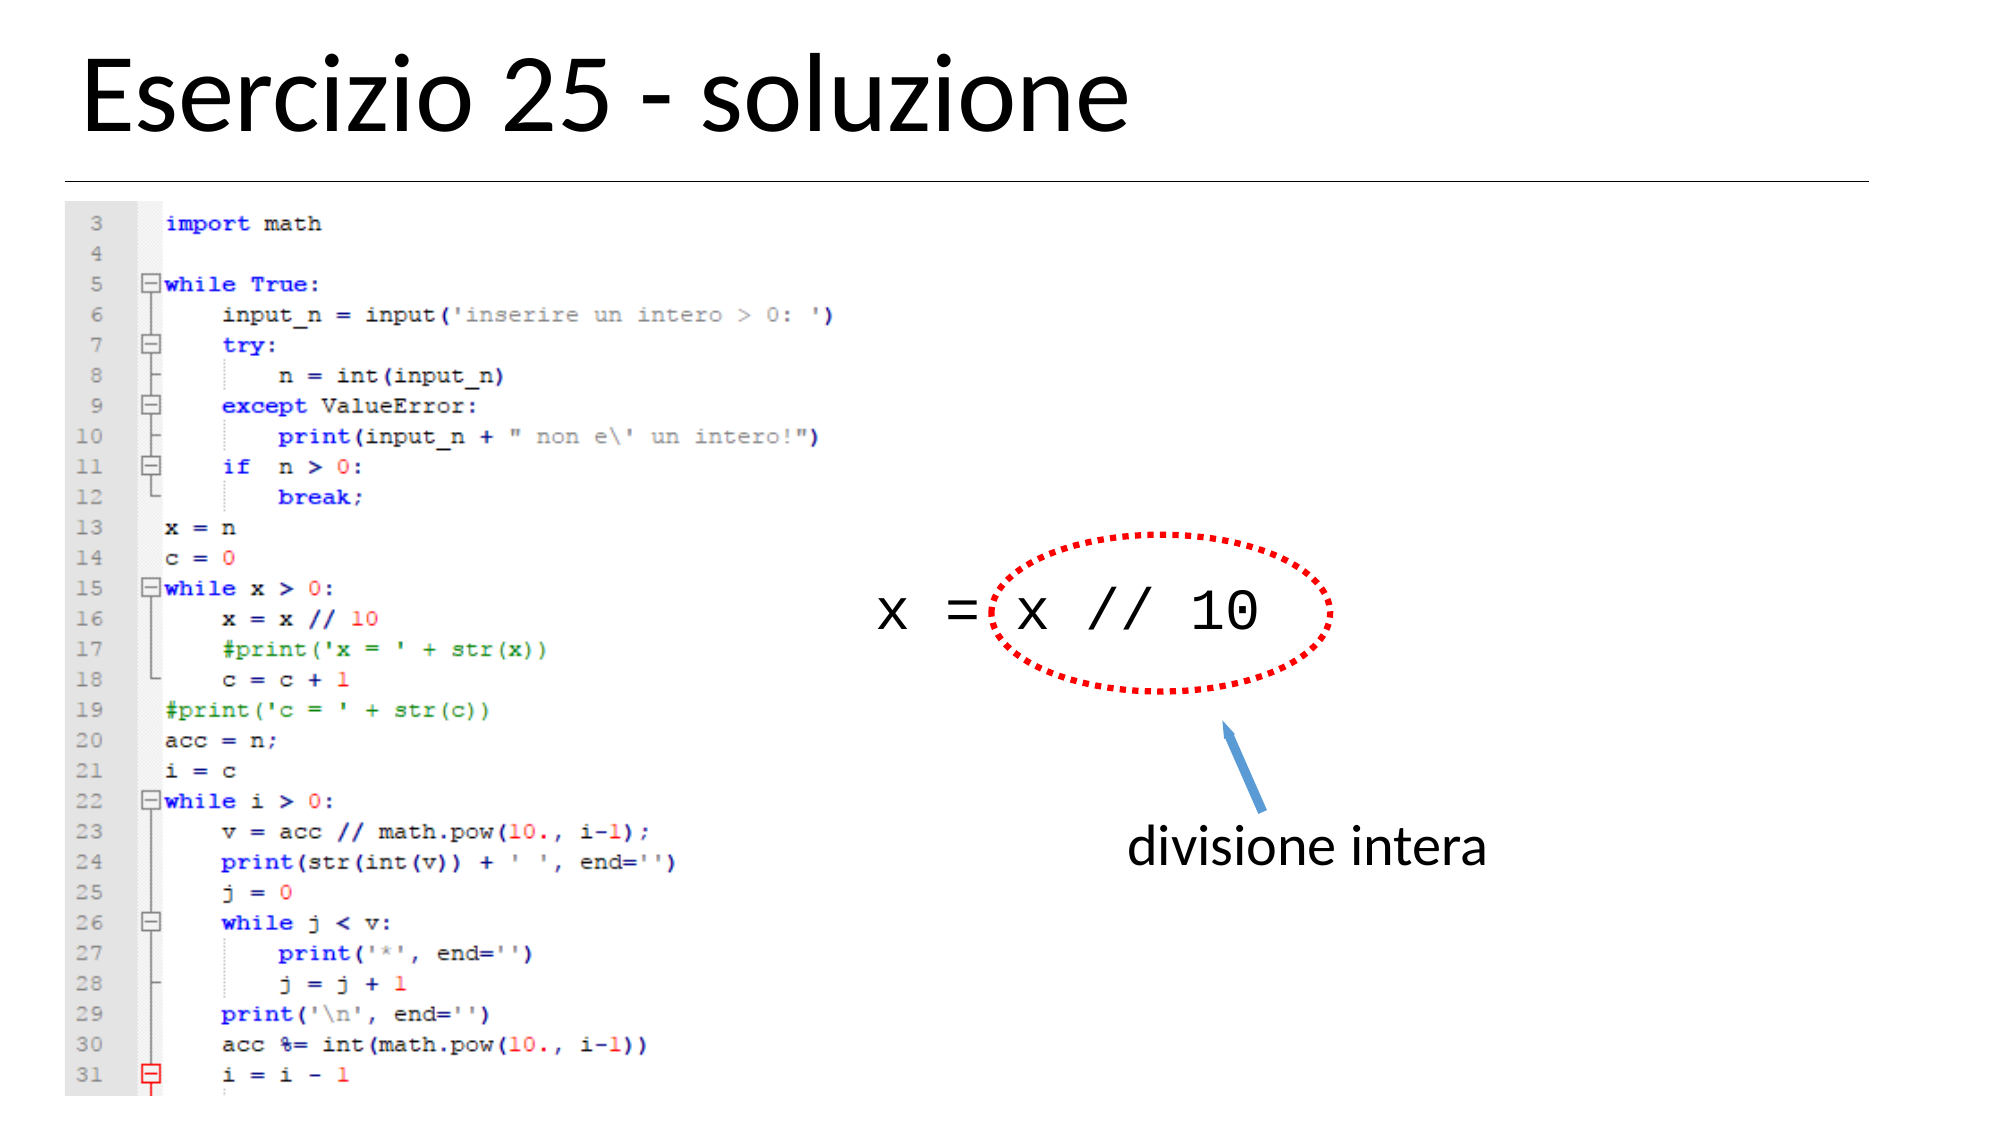

Esercizio 25 - soluzione
x = x // 10
divisione intera